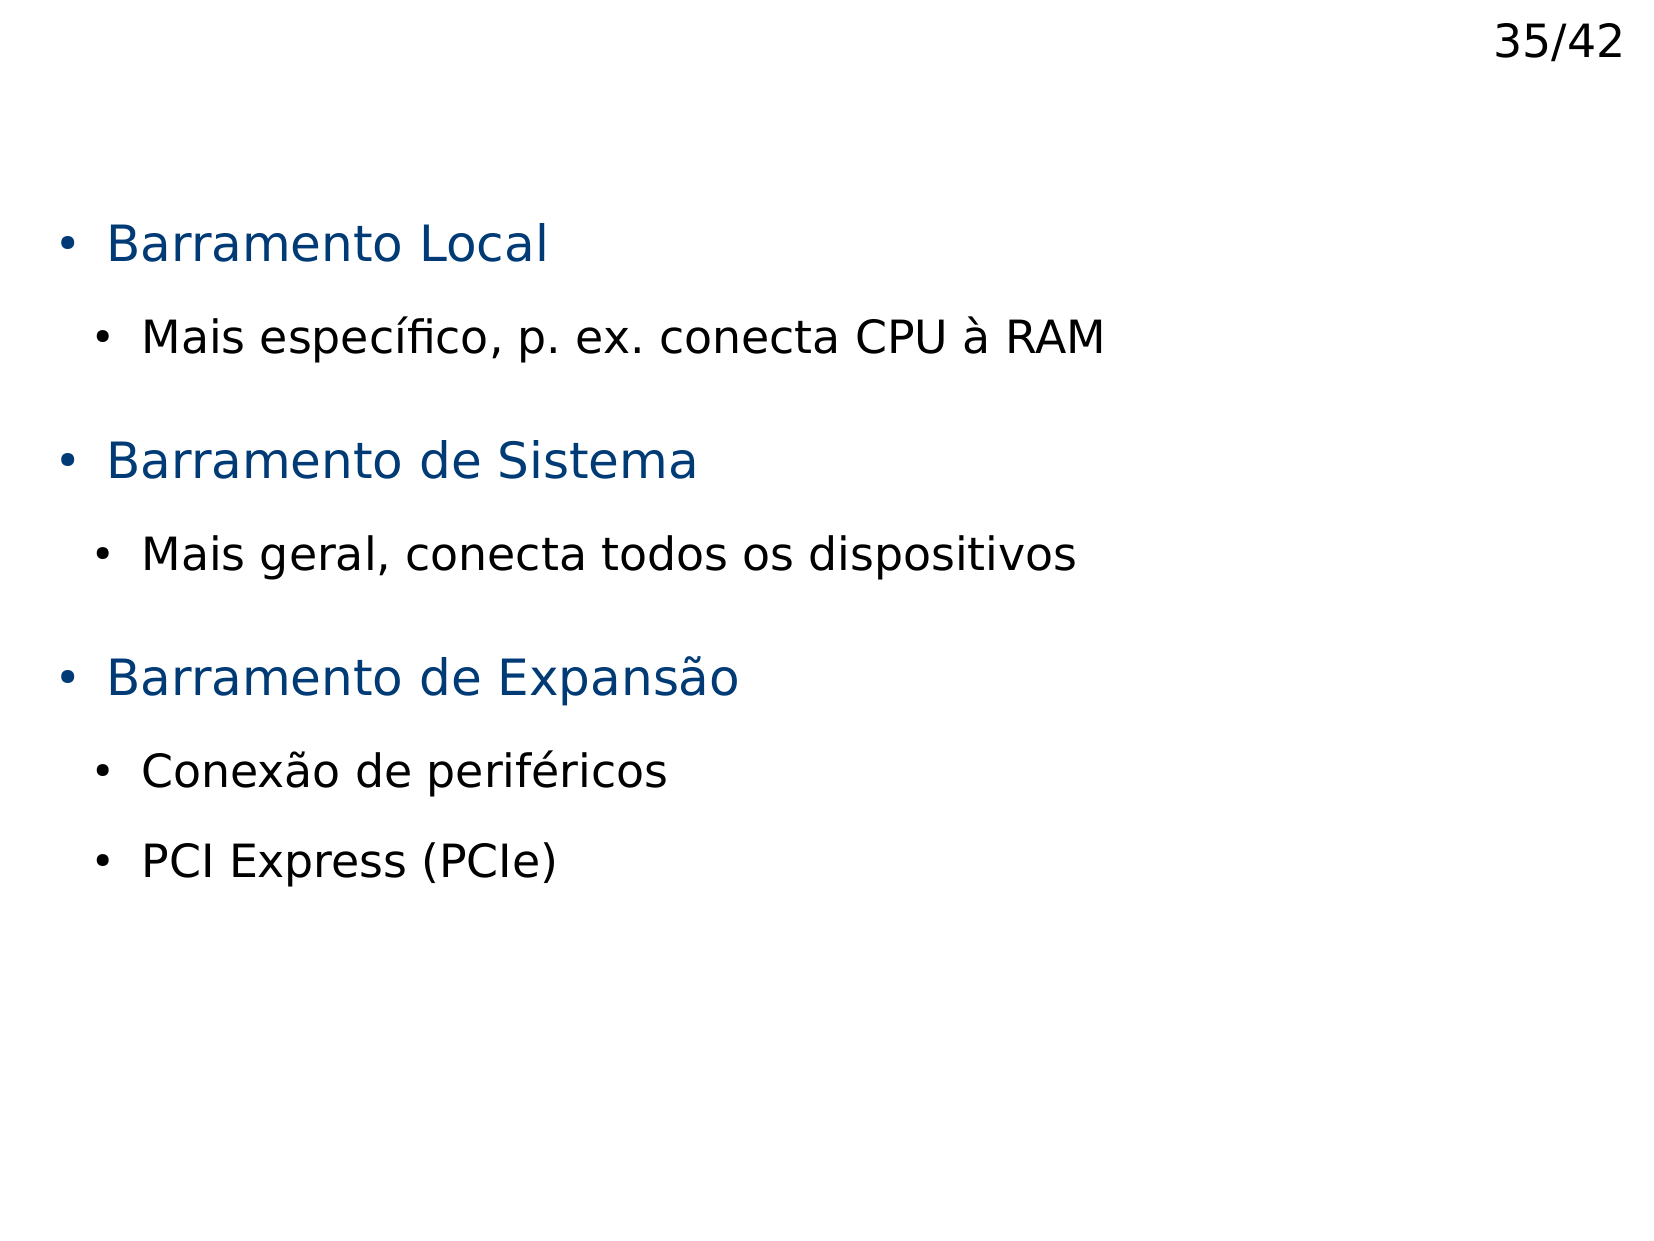

35
#
Barramento Local
Mais específico, p. ex. conecta CPU à RAM
Barramento de Sistema
Mais geral, conecta todos os dispositivos
Barramento de Expansão
Conexão de periféricos
PCI Express (PCIe)